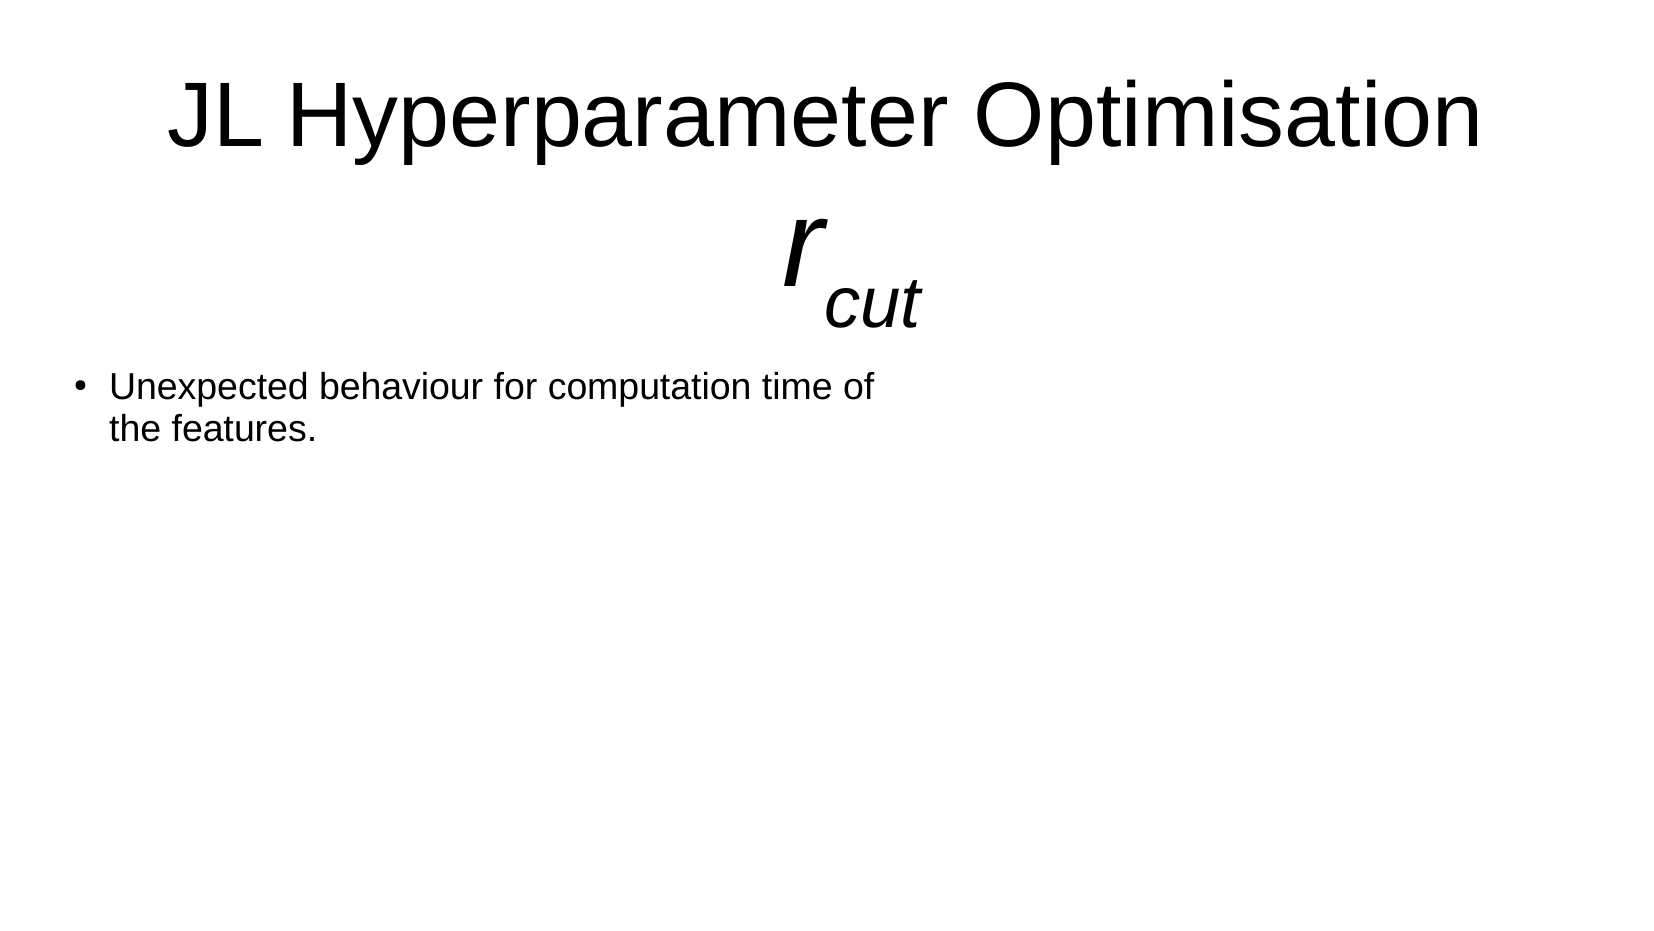

# JL Hyperparameter Optimisation
rcut
Unexpected behaviour for computation time of the features.